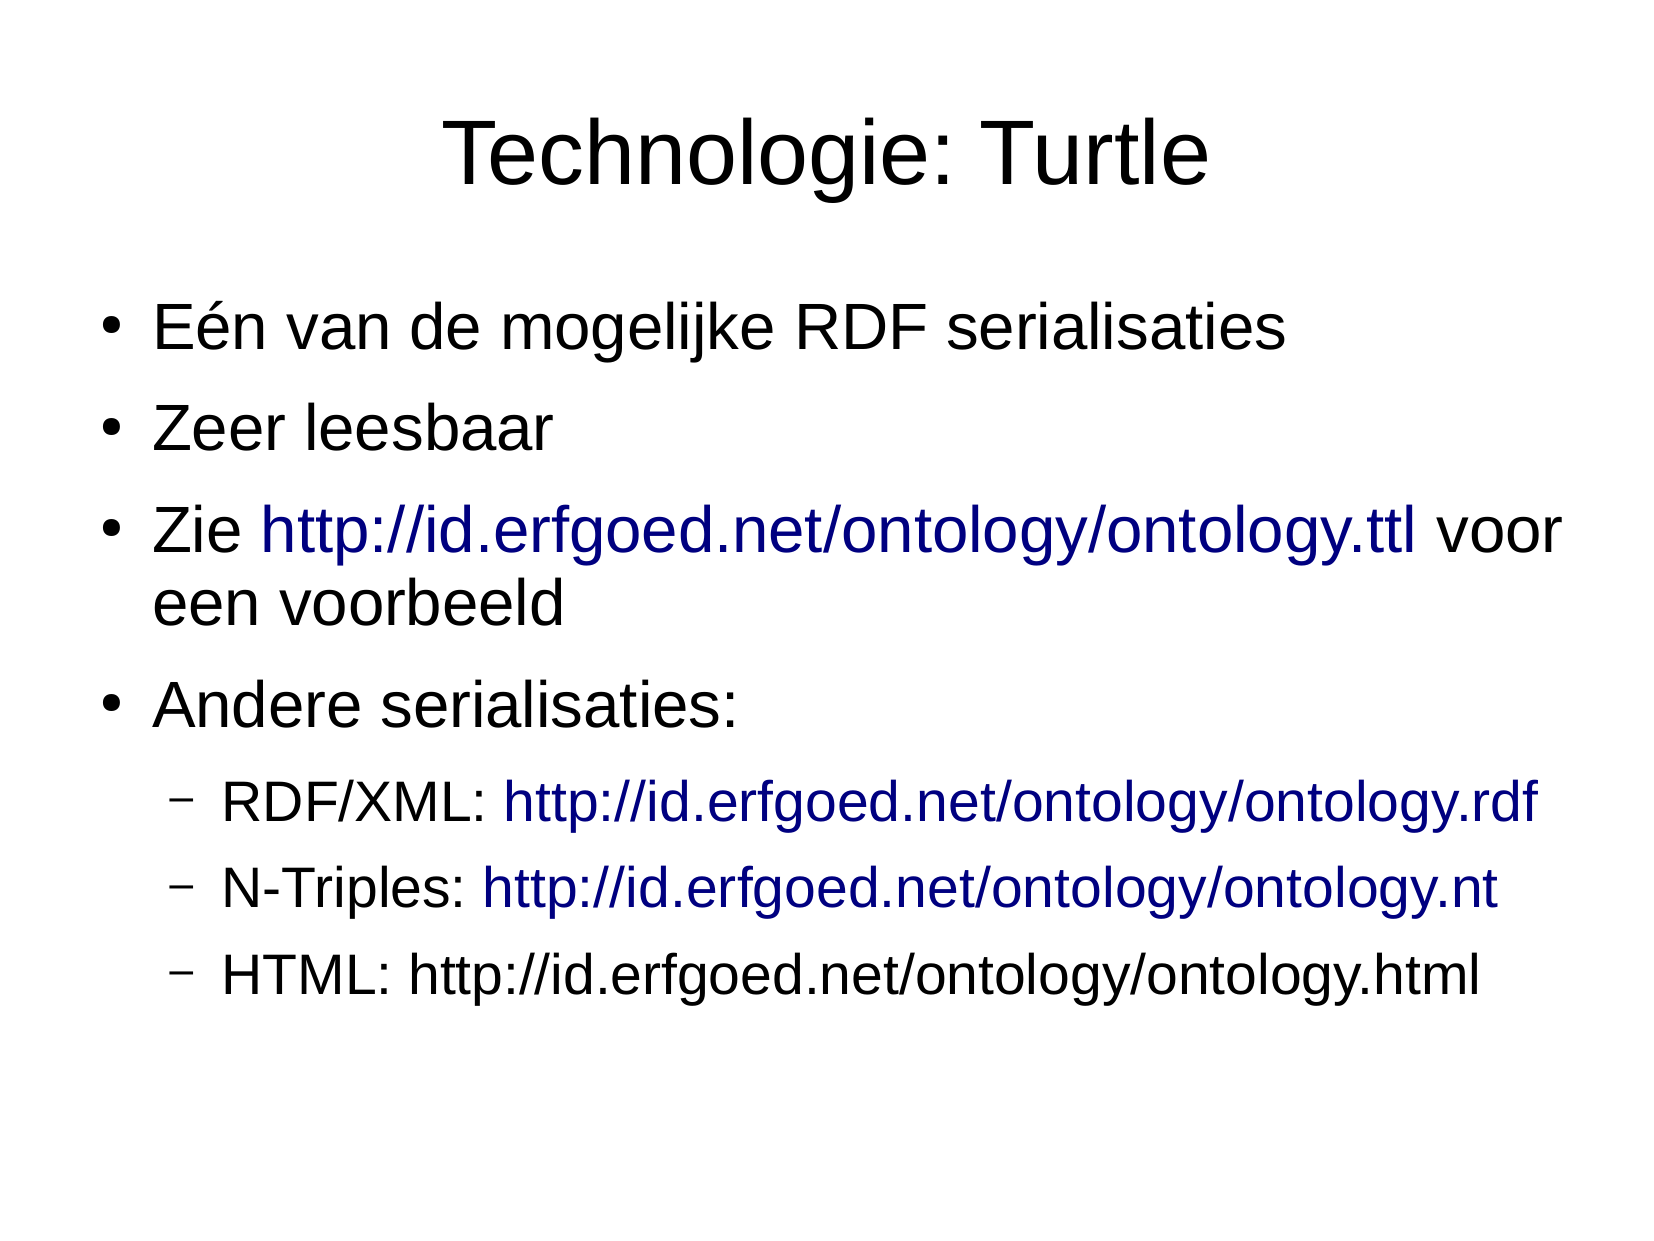

# Technologie: Turtle
Eén van de mogelijke RDF serialisaties
Zeer leesbaar
Zie http://id.erfgoed.net/ontology/ontology.ttl voor een voorbeeld
Andere serialisaties:
RDF/XML: http://id.erfgoed.net/ontology/ontology.rdf
N-Triples: http://id.erfgoed.net/ontology/ontology.nt
HTML: http://id.erfgoed.net/ontology/ontology.html